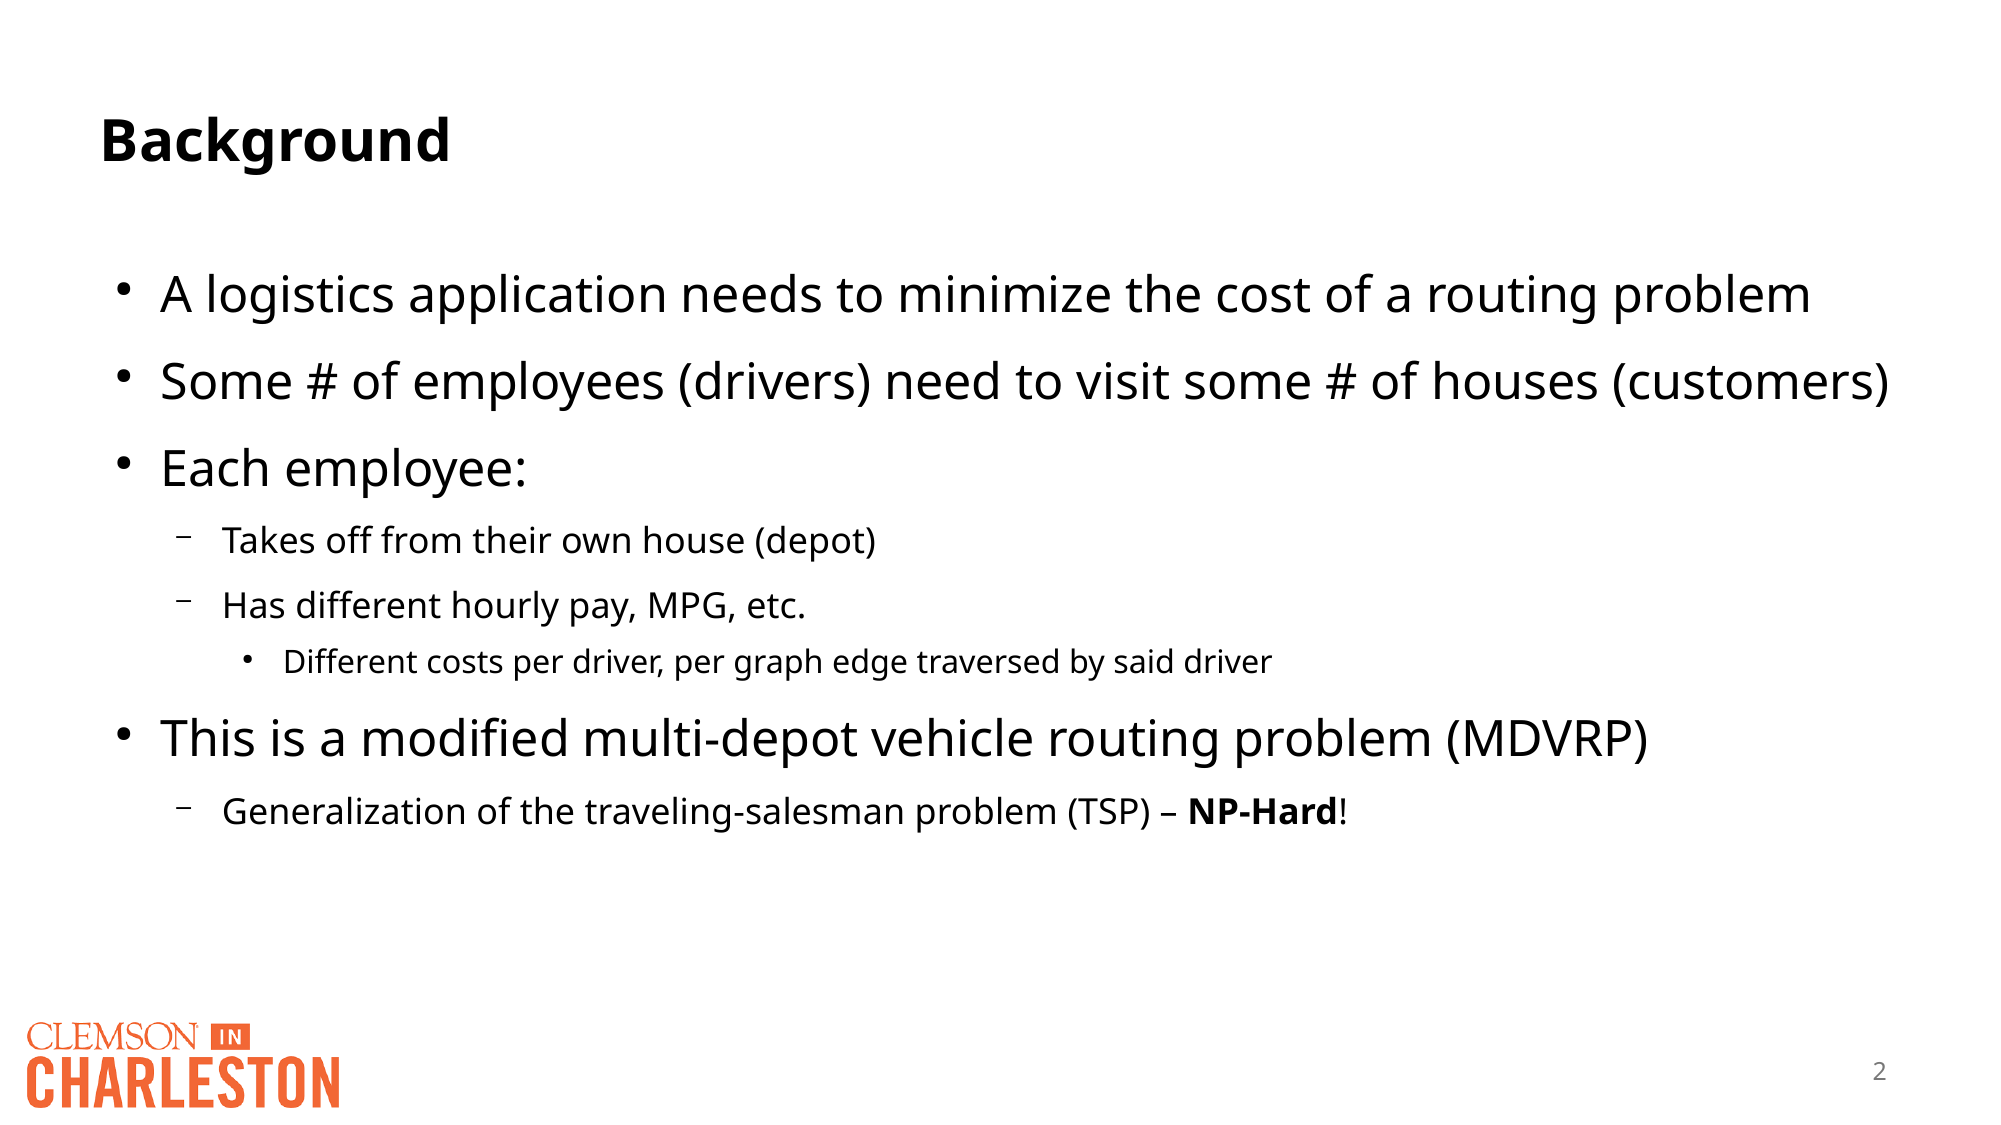

# Background
A logistics application needs to minimize the cost of a routing problem
Some # of employees (drivers) need to visit some # of houses (customers)
Each employee:
Takes off from their own house (depot)
Has different hourly pay, MPG, etc.
Different costs per driver, per graph edge traversed by said driver
This is a modified multi-depot vehicle routing problem (MDVRP)
Generalization of the traveling-salesman problem (TSP) – NP-Hard!
2